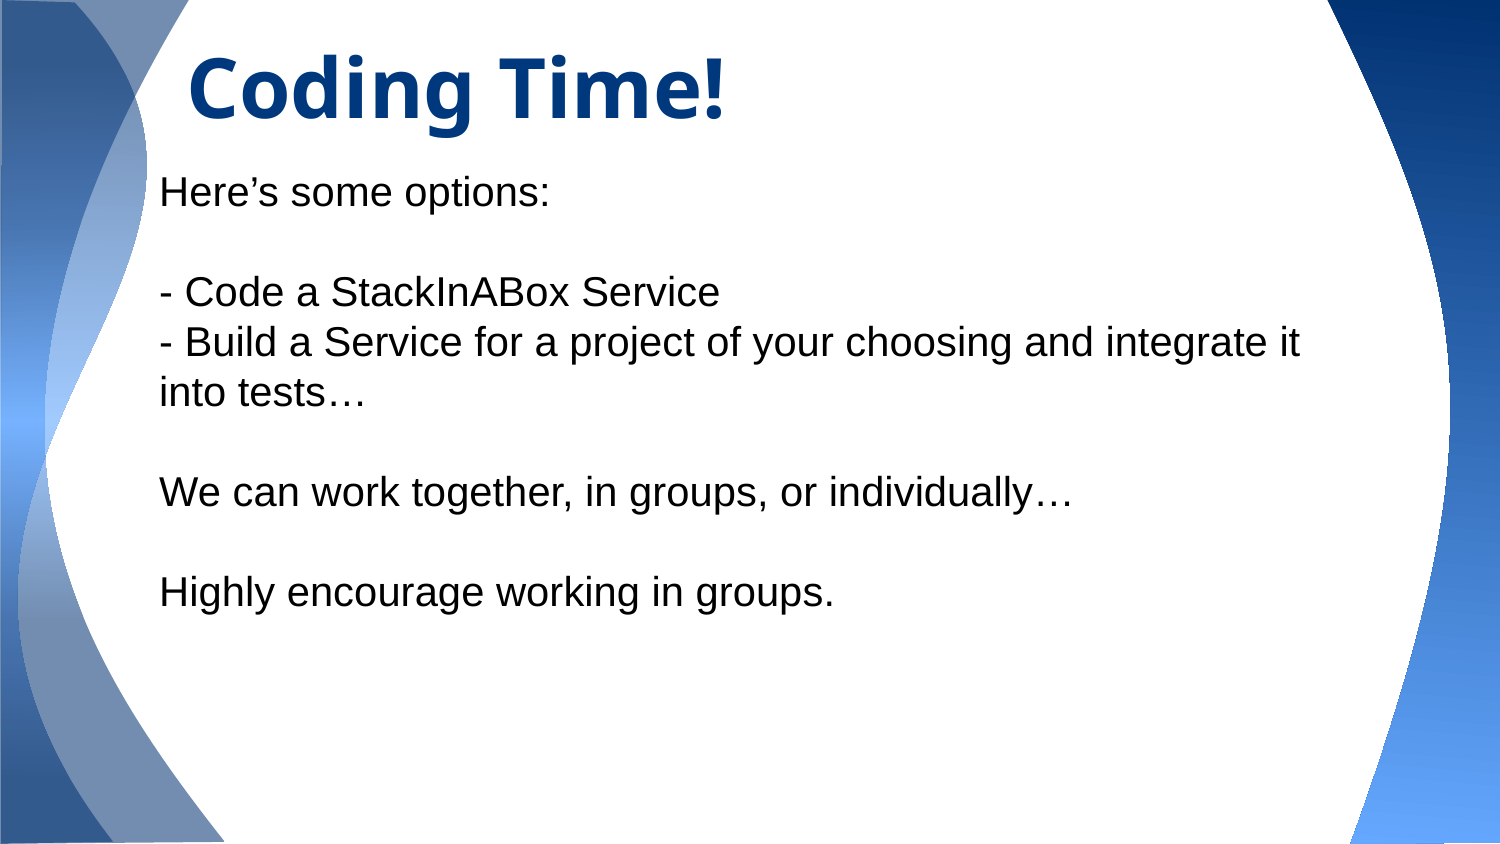

Coding Time!
# Here’s some options: - Code a StackInABox Service - Build a Service for a project of your choosing and integrate it into tests… We can work together, in groups, or individually… Highly encourage working in groups.